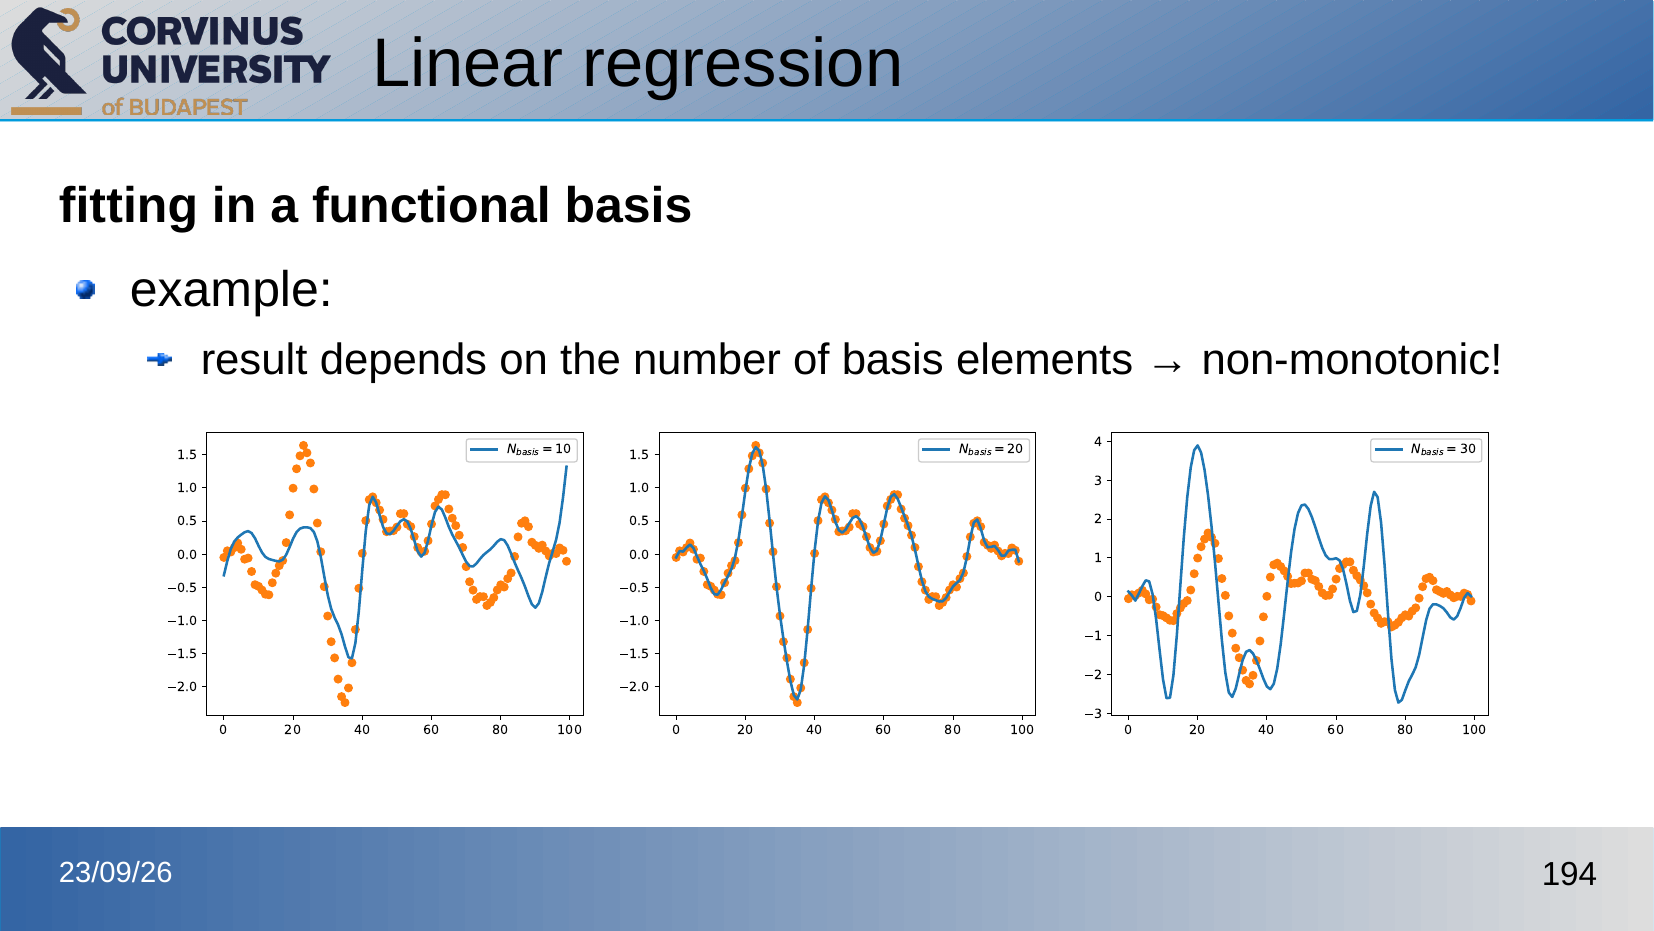

# Linear regression
fitting in a functional basis
example:
result depends on the number of basis elements → non-monotonic!